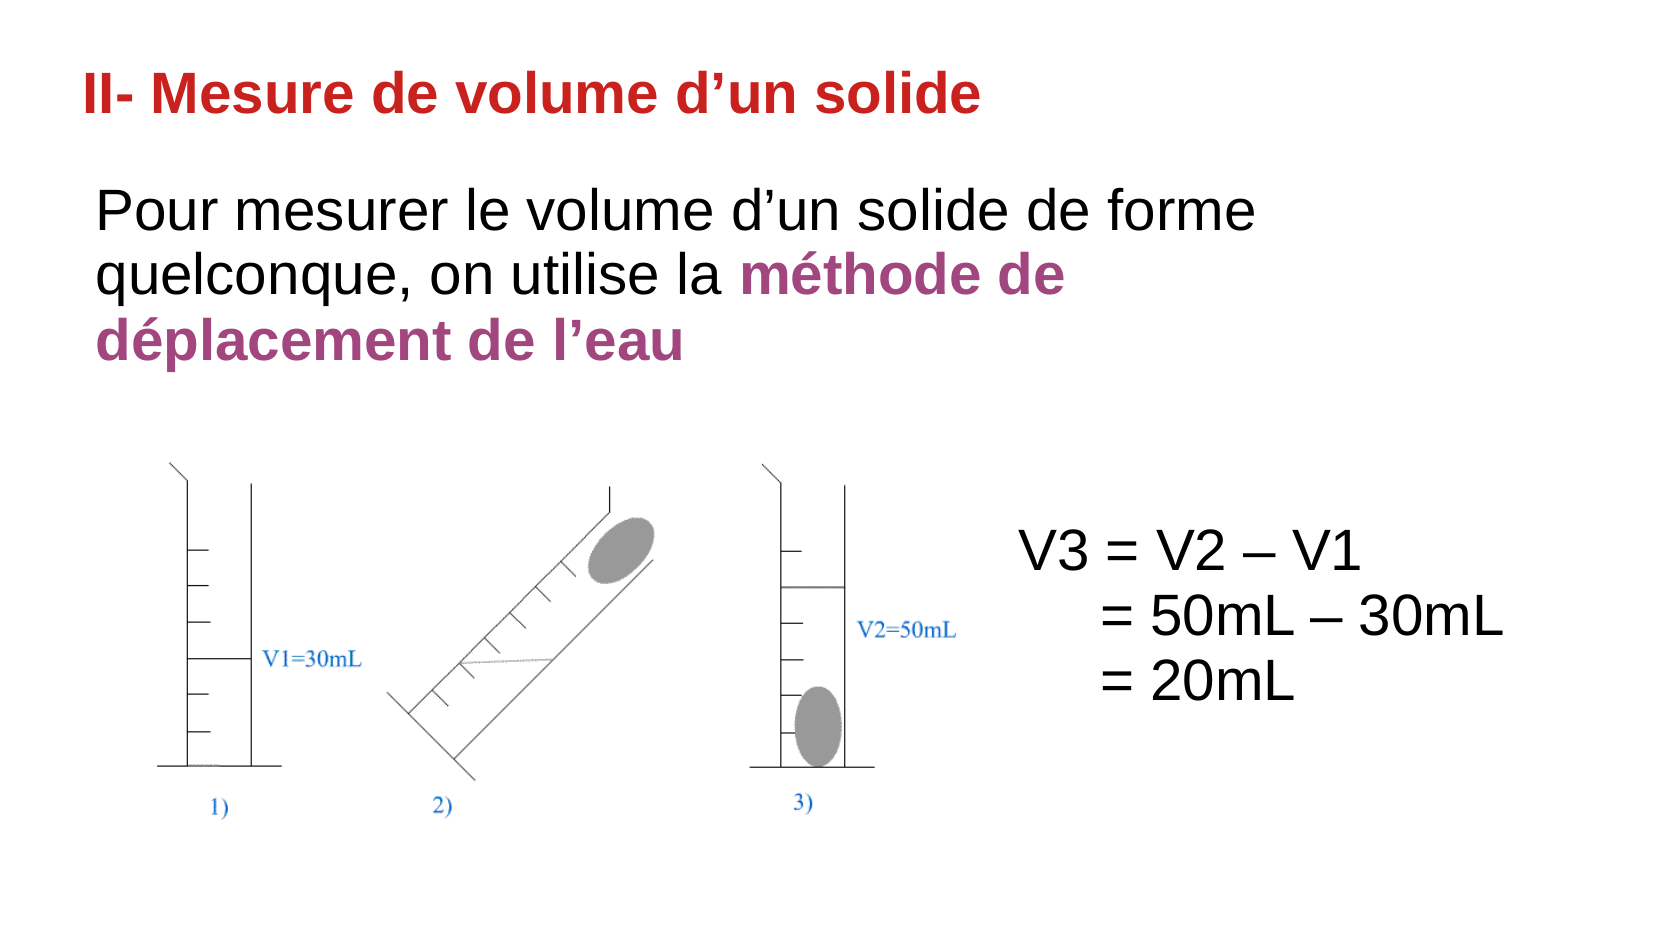

# II- Mesure de volume d’un solide
Pour mesurer le volume d’un solide de forme quelconque, on utilise la méthode de déplacement de l’eau
V3 = V2 – V1
 = 50mL – 30mL
 = 20mL